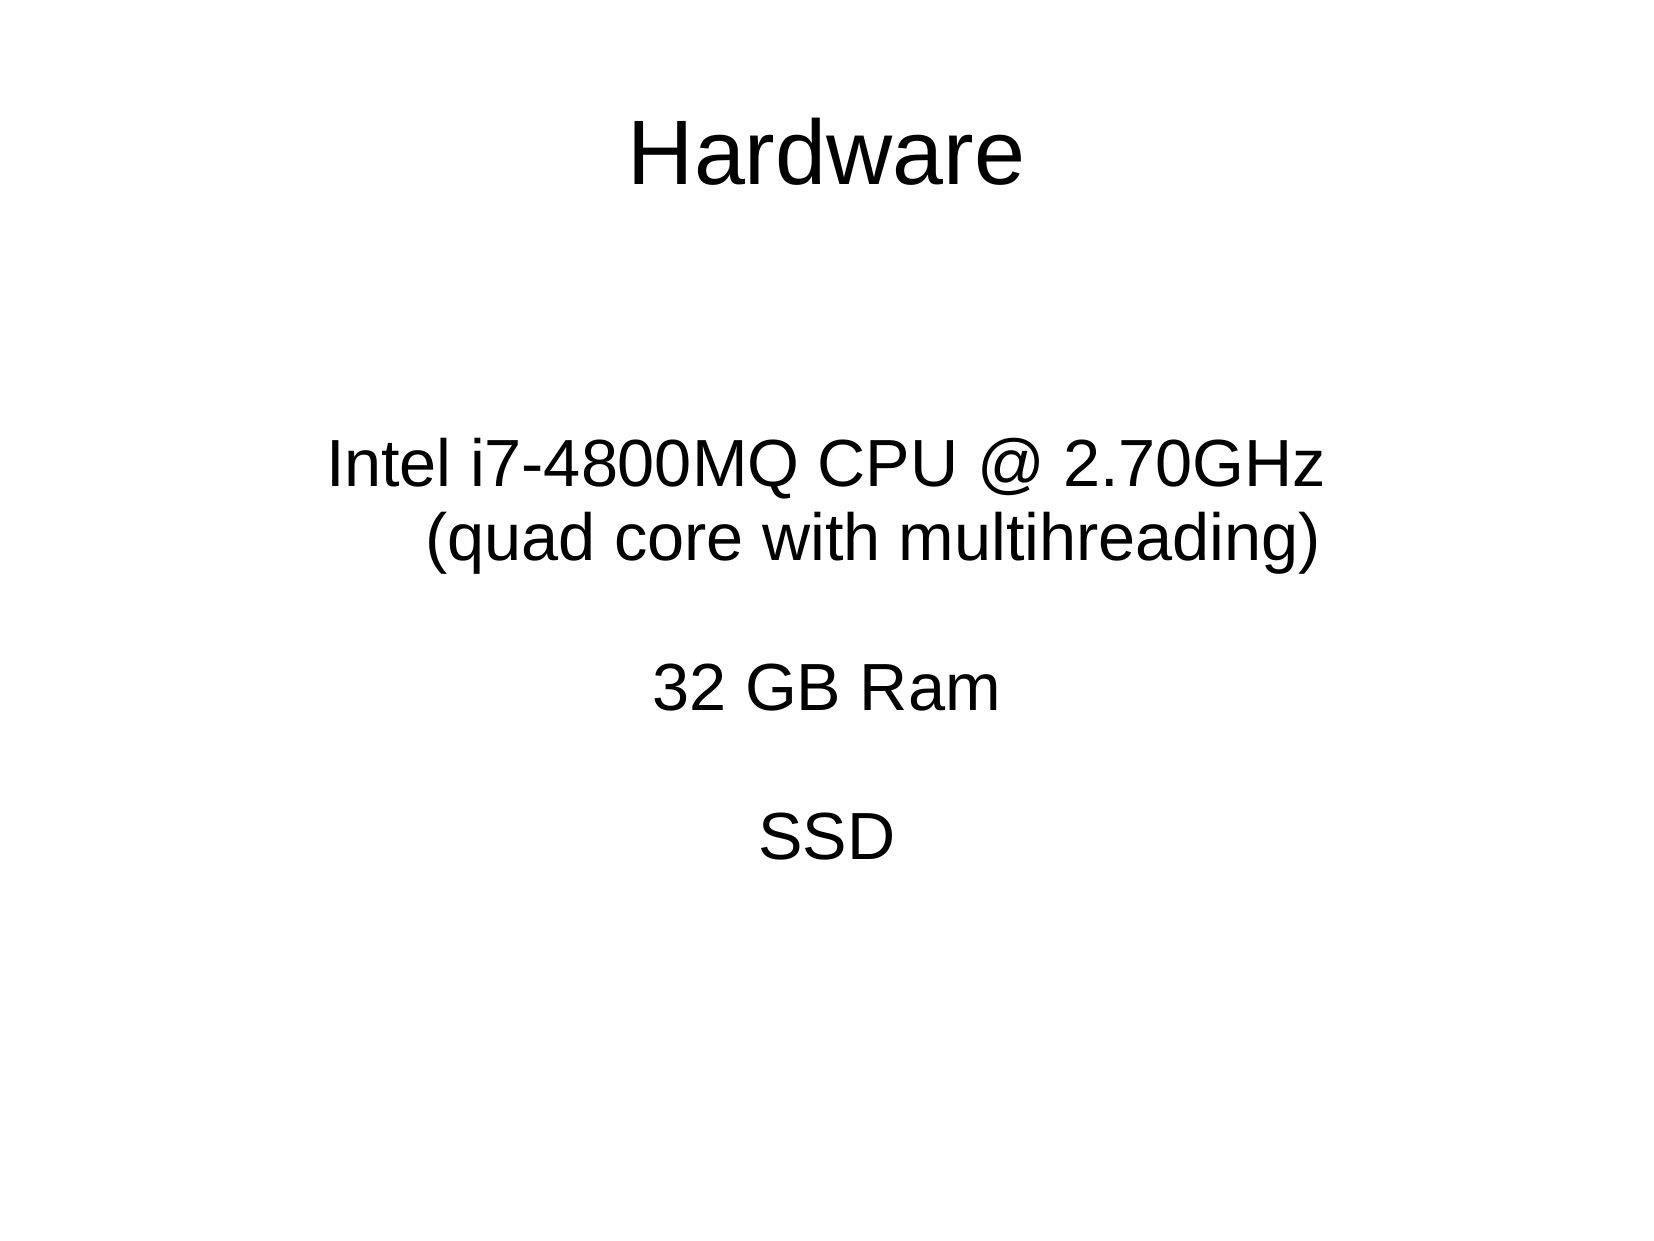

# Hardware
Intel i7-4800MQ CPU @ 2.70GHz
	 (quad core with multihreading)
32 GB Ram
SSD